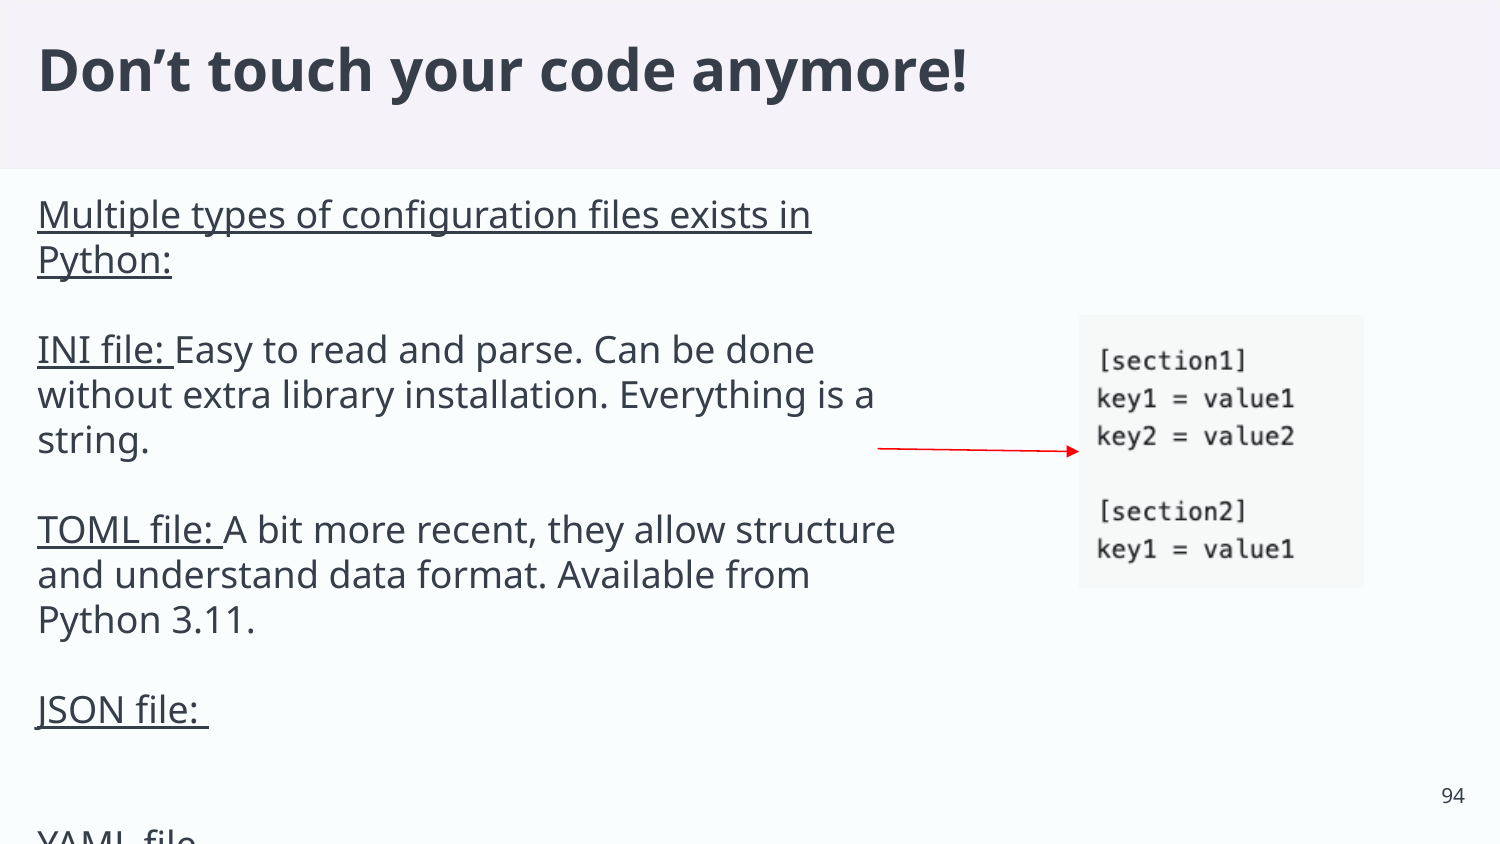

# Don’t touch your code anymore!
Multiple types of configuration files exists in Python:
INI file: Easy to read and parse. Can be done without extra library installation. Everything is a string.
TOML file: A bit more recent, they allow structure and understand data format. Available from Python 3.11.
JSON file:
YAML file